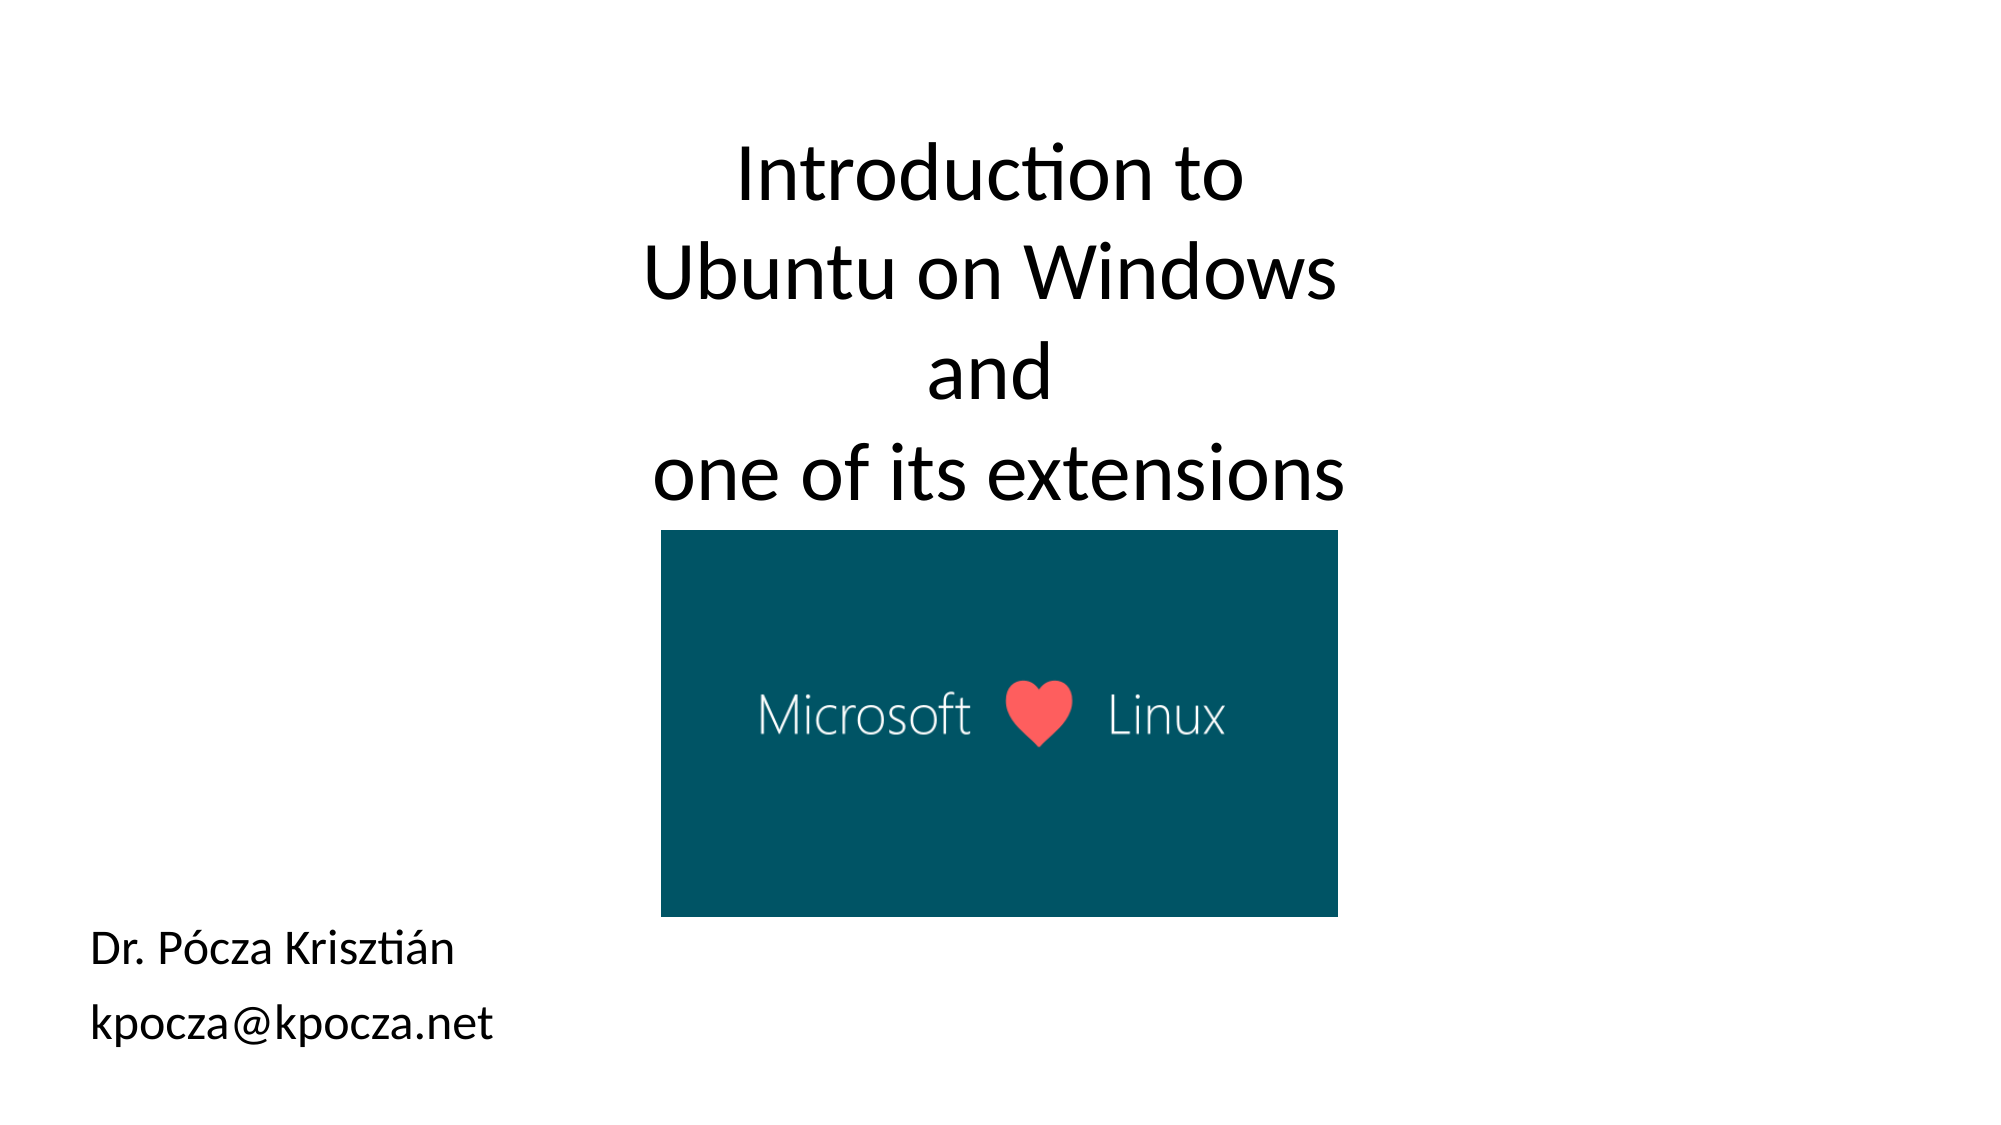

Introduction to
Ubuntu on Windows
and
one of its extensions
# Dr. Pócza Krisztián
kpocza@kpocza.net